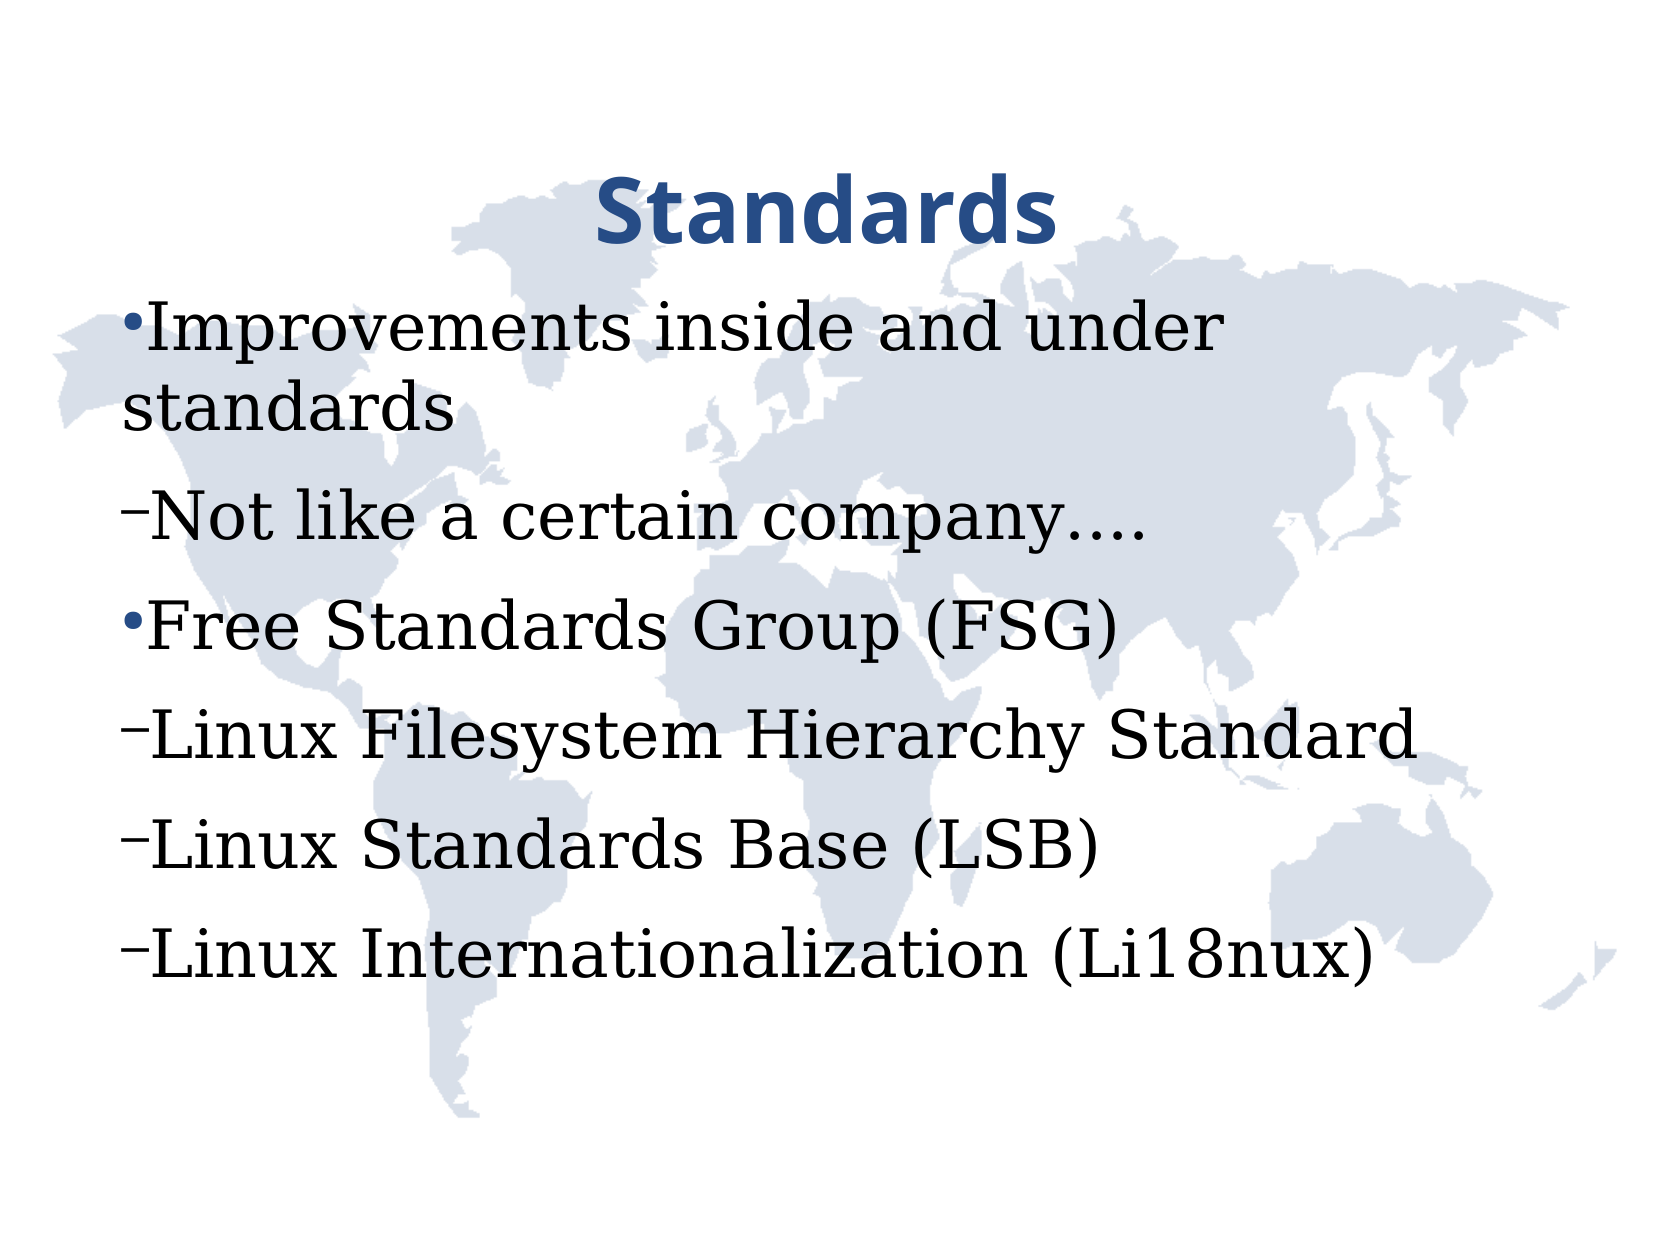

# Standards
Improvements inside and under standards
Not like a certain company....
Free Standards Group (FSG)
Linux Filesystem Hierarchy Standard
Linux Standards Base (LSB)
Linux Internationalization (Li18nux)